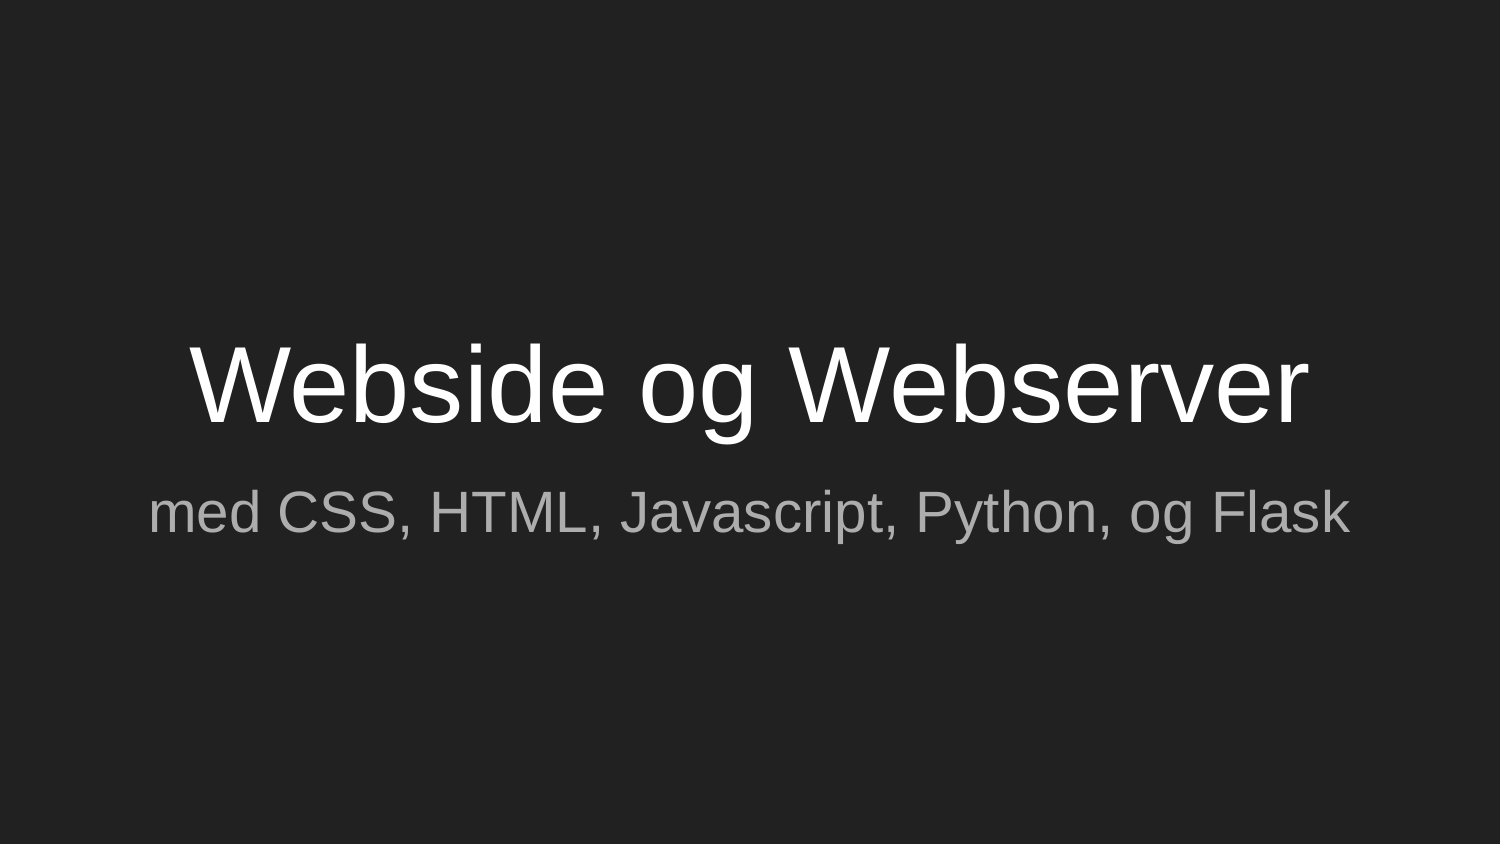

# Webside og Webserver
med CSS, HTML, Javascript, Python, og Flask